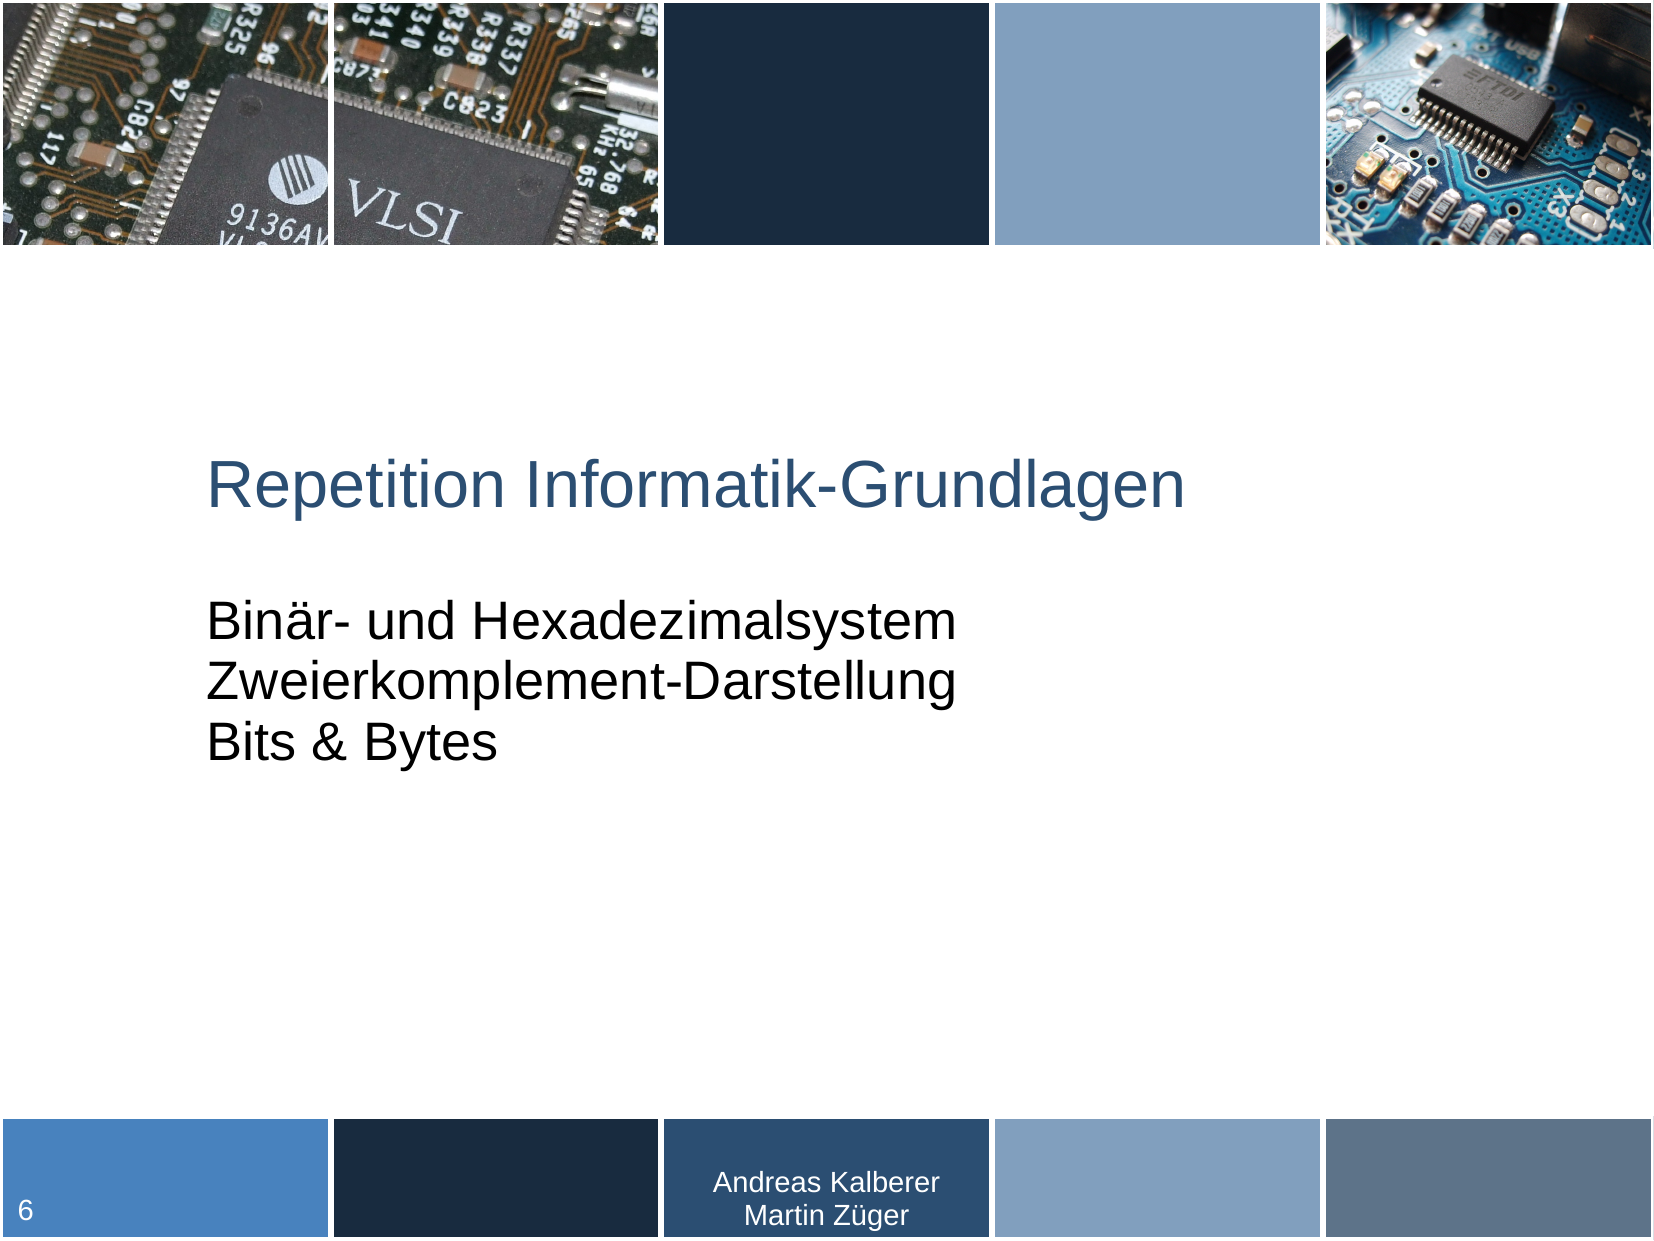

# Repetition Informatik-Grundlagen
Binär- und Hexadezimalsystem
Zweierkomplement-Darstellung
Bits & Bytes
LibreOffice Productivity Suite
6